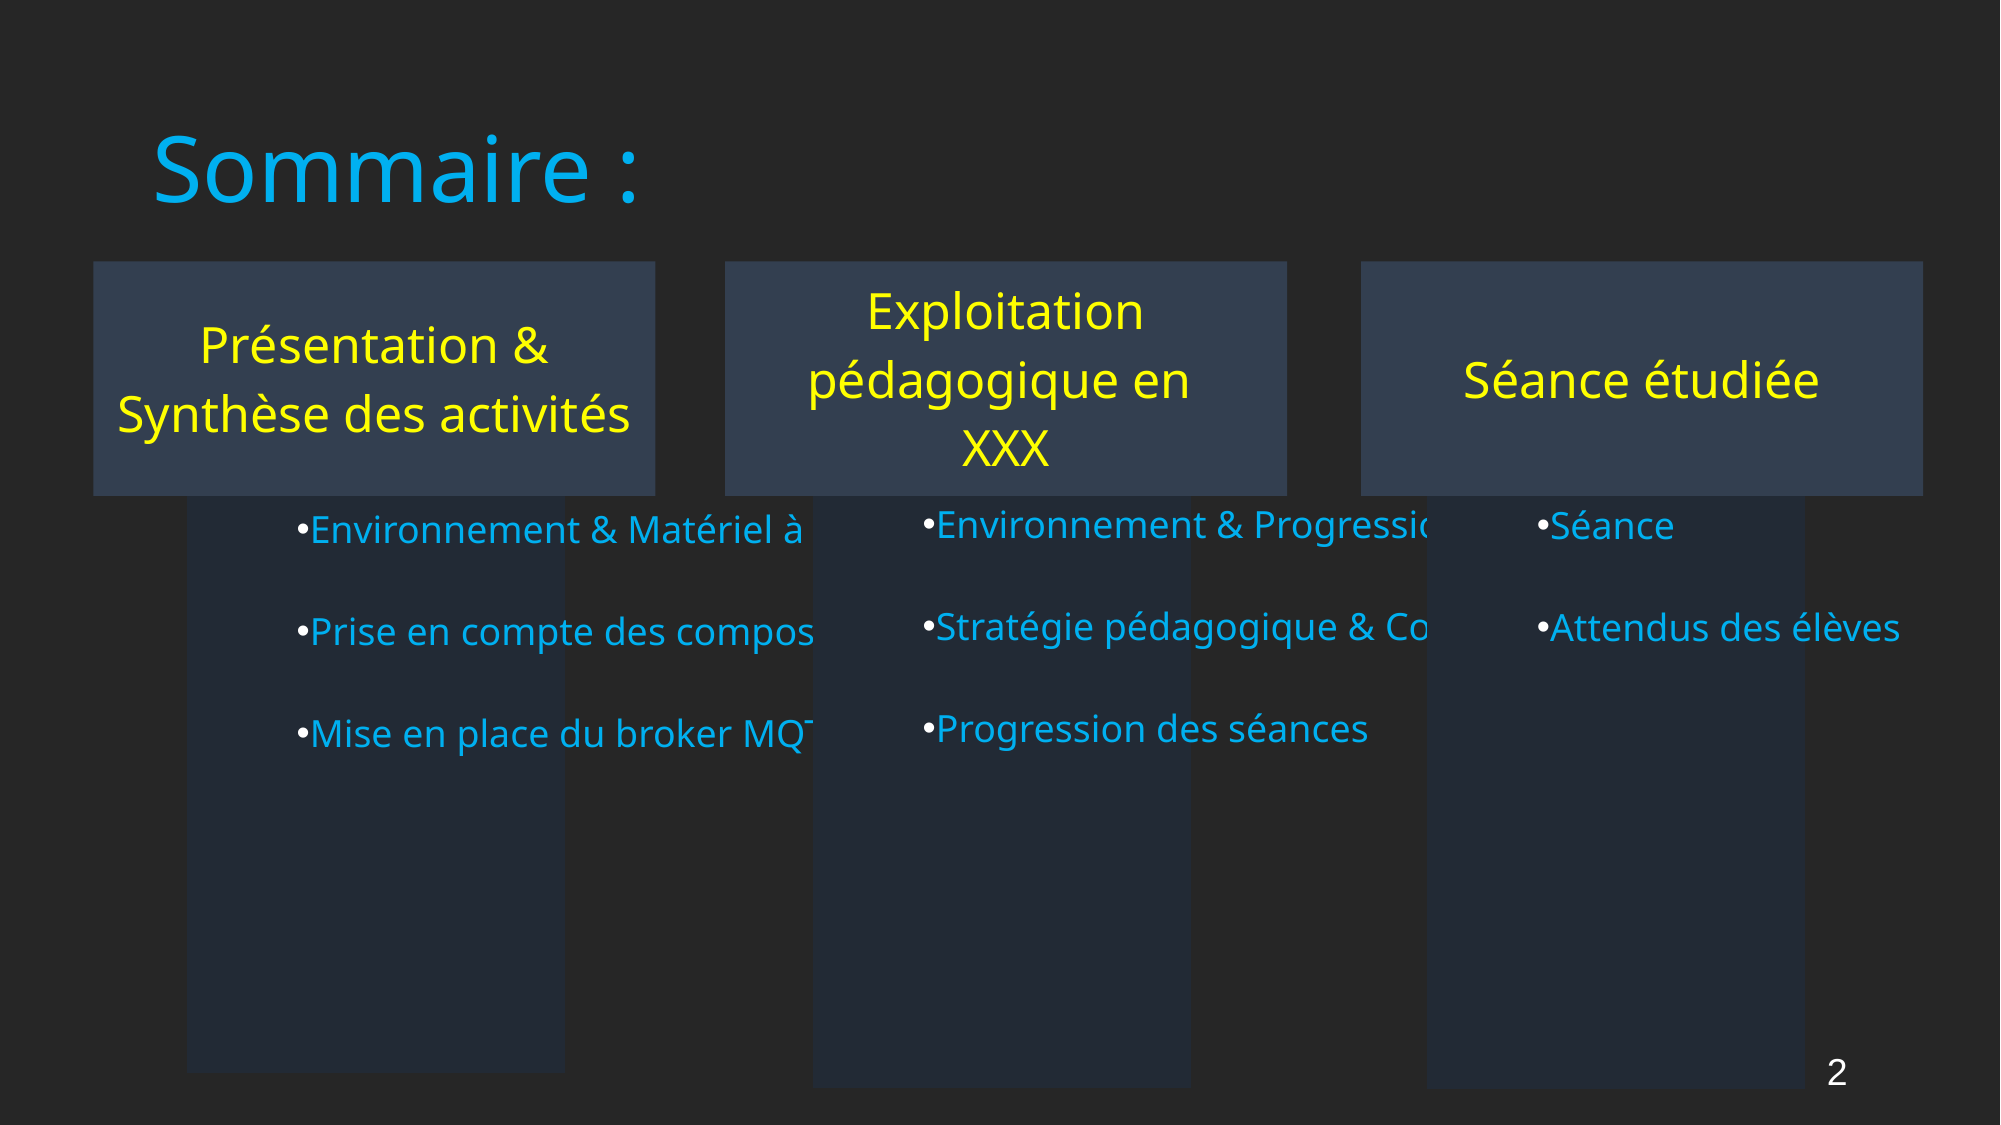

# Sommaire :
Présentation &
Synthèse des activités
Exploitation pédagogique en
XXX
Séance étudiée
Environnement & Progression annuelle
Stratégie pédagogique & Compensation
Progression des séances
Séance
Attendus des élèves
Environnement & Matériel à disposition
Prise en compte des composants
Mise en place du broker MQTT & subscriber
1